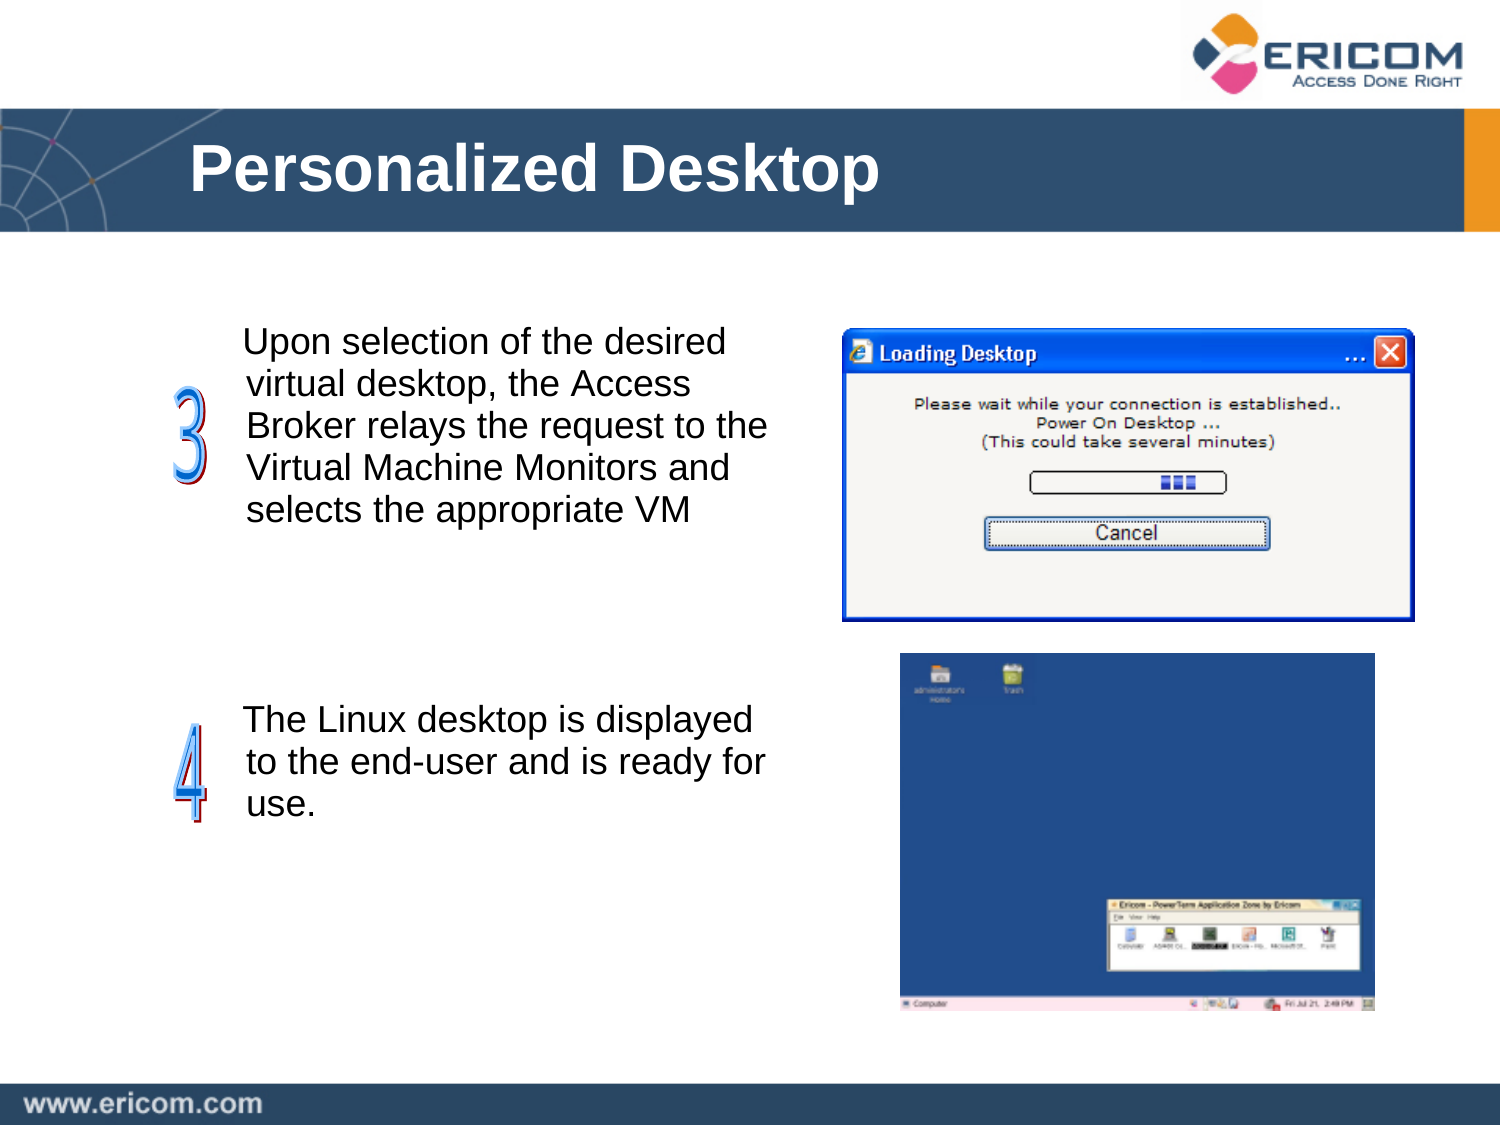

# Personalized Desktop
 Upon selection of the desired virtual desktop, the Access Broker relays the request to the Virtual Machine Monitors and selects the appropriate VM
 The Linux desktop is displayed to the end-user and is ready for use.
3
4